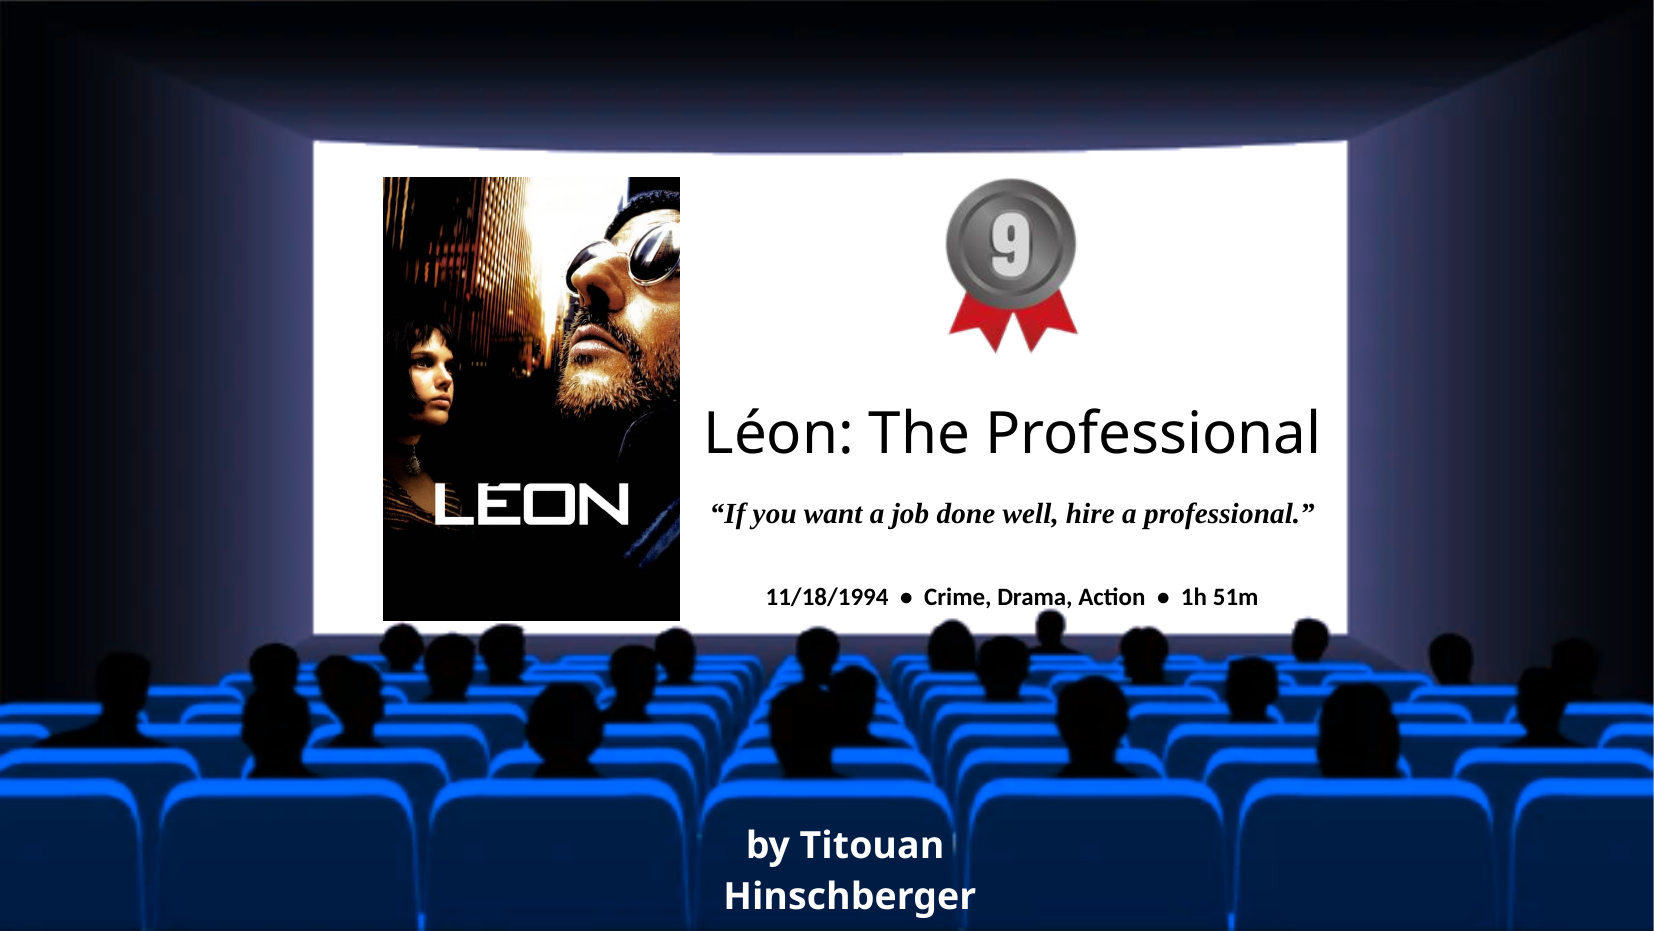

Léon: The Professional
“If you want a job done well, hire a professional.”
11/18/1994 • Crime, Drama, Action • 1h 51m